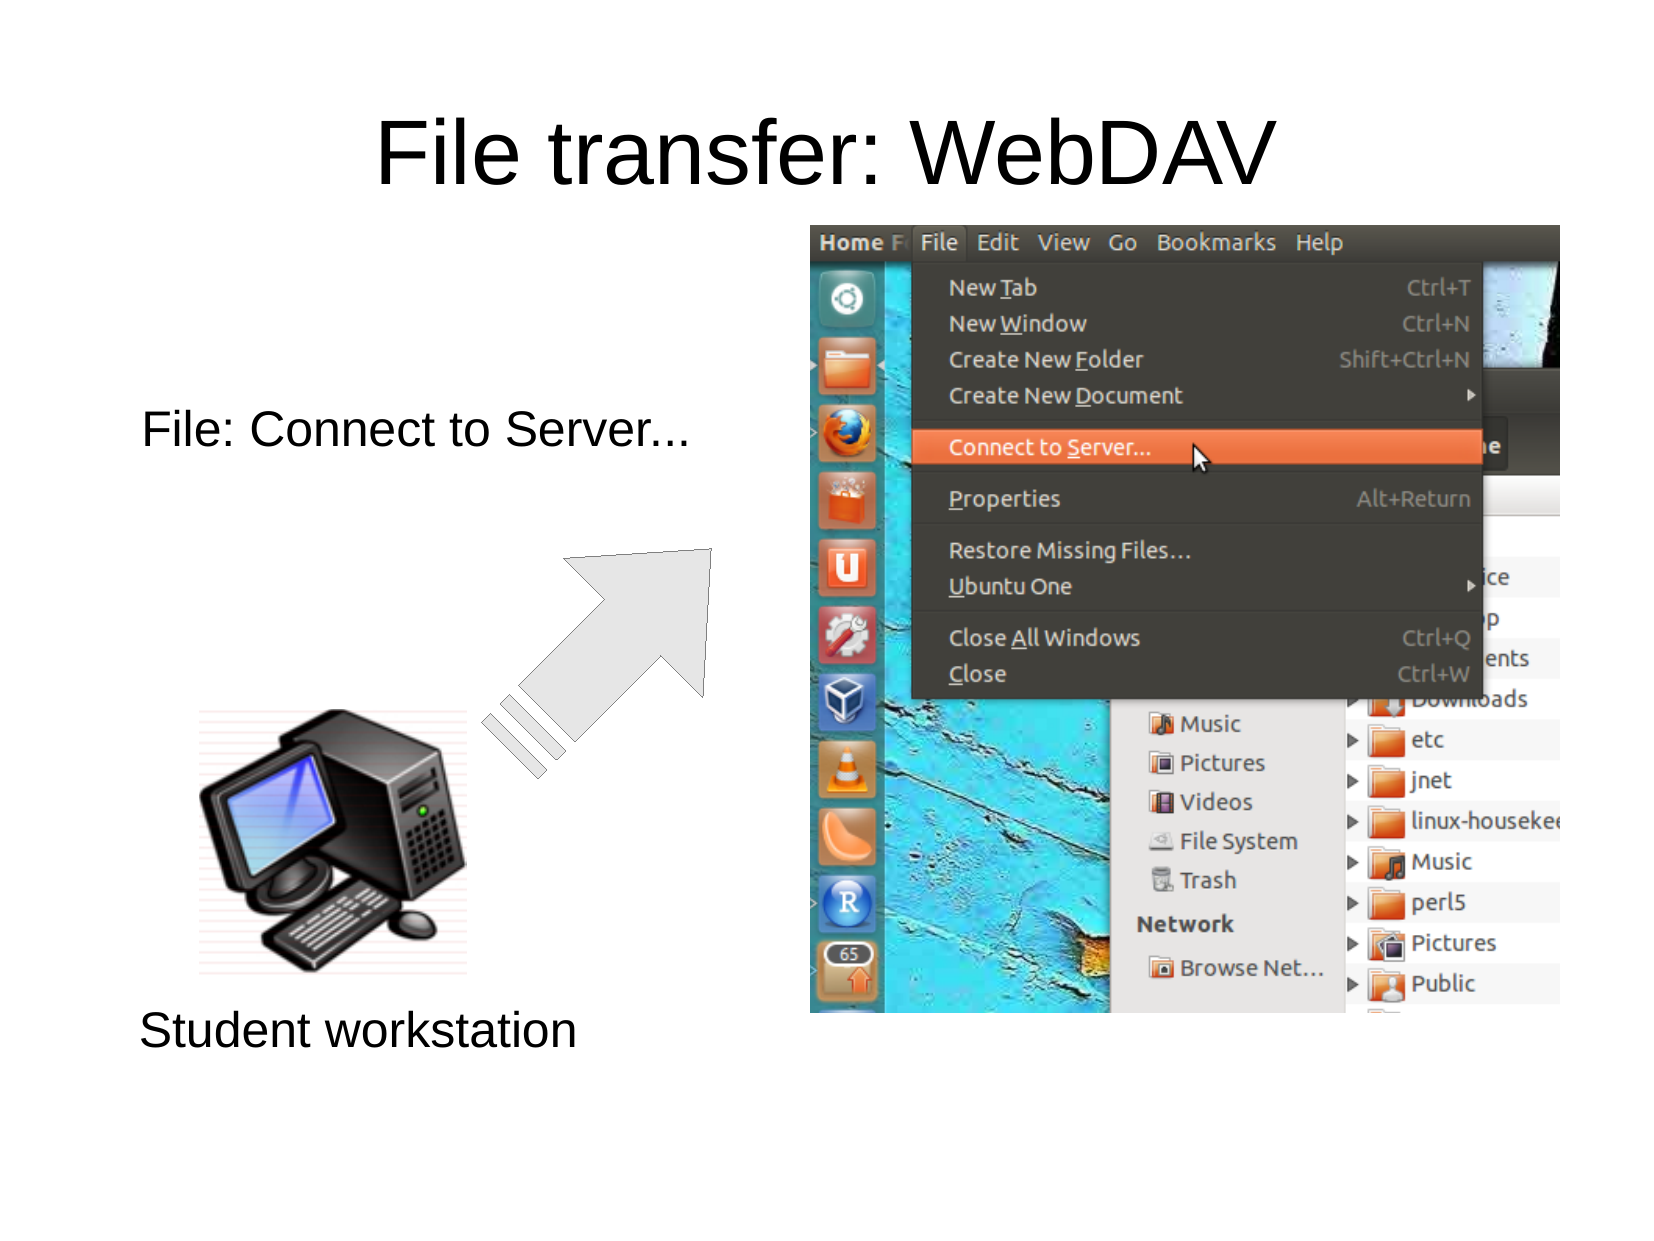

# File transfer: WebDAV
File: Connect to Server...
Student workstation